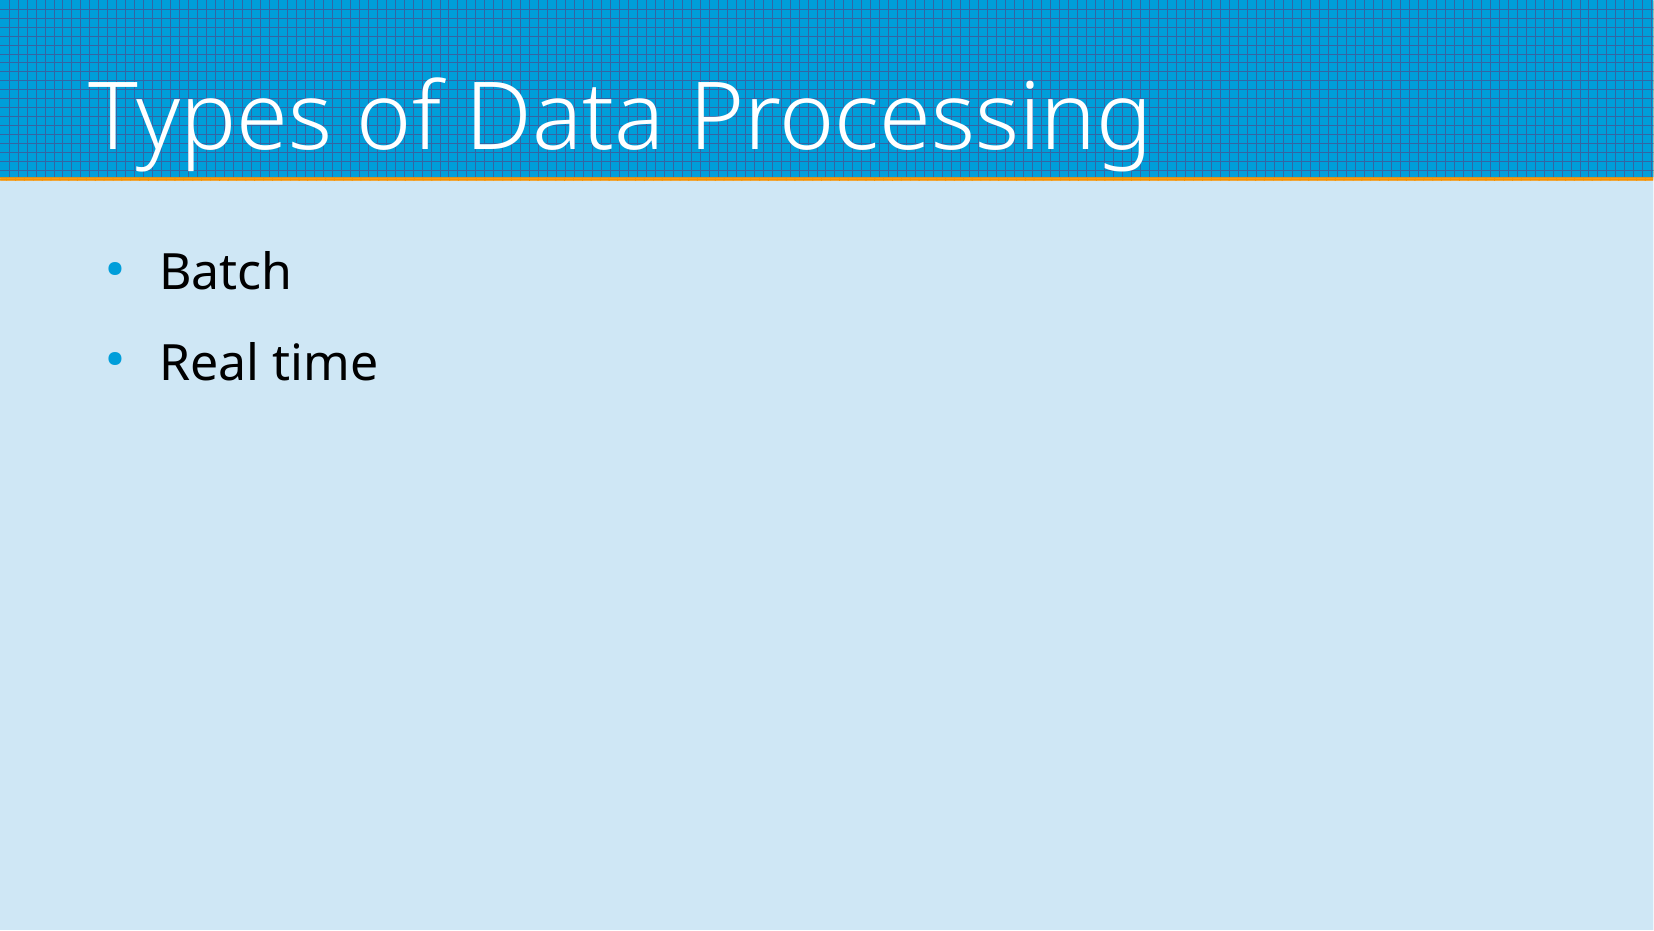

# Types of Data Processing
Batch
Real time